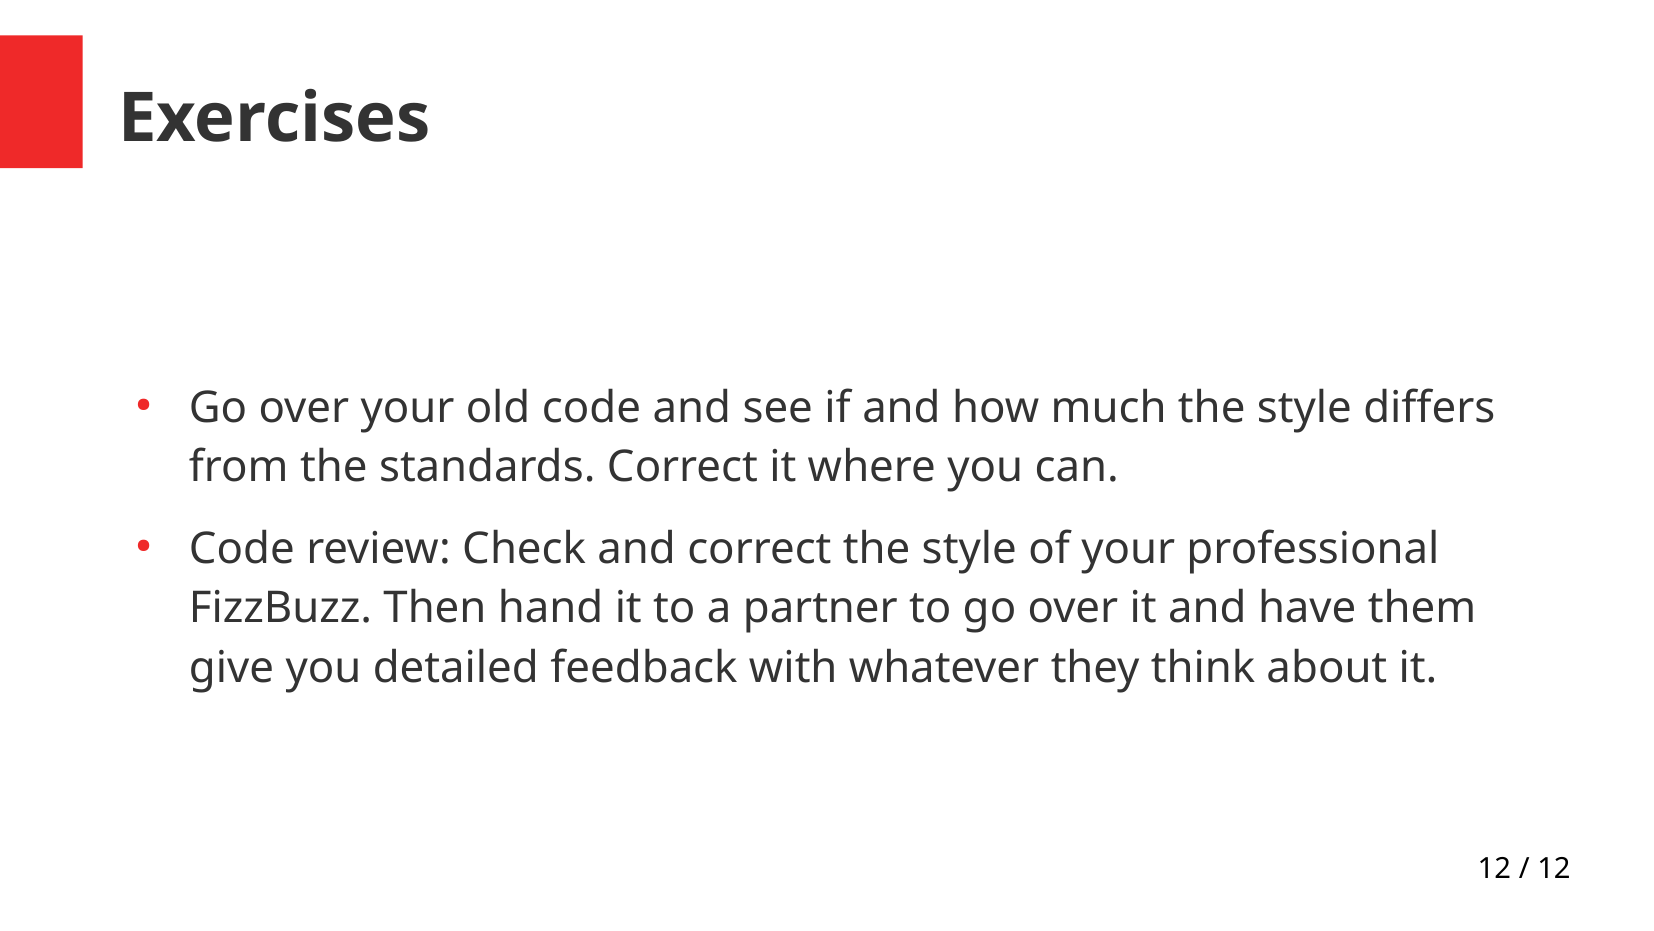

# Exercises
Go over your old code and see if and how much the style differs from the standards. Correct it where you can.
Code review: Check and correct the style of your professional FizzBuzz. Then hand it to a partner to go over it and have them give you detailed feedback with whatever they think about it.
12